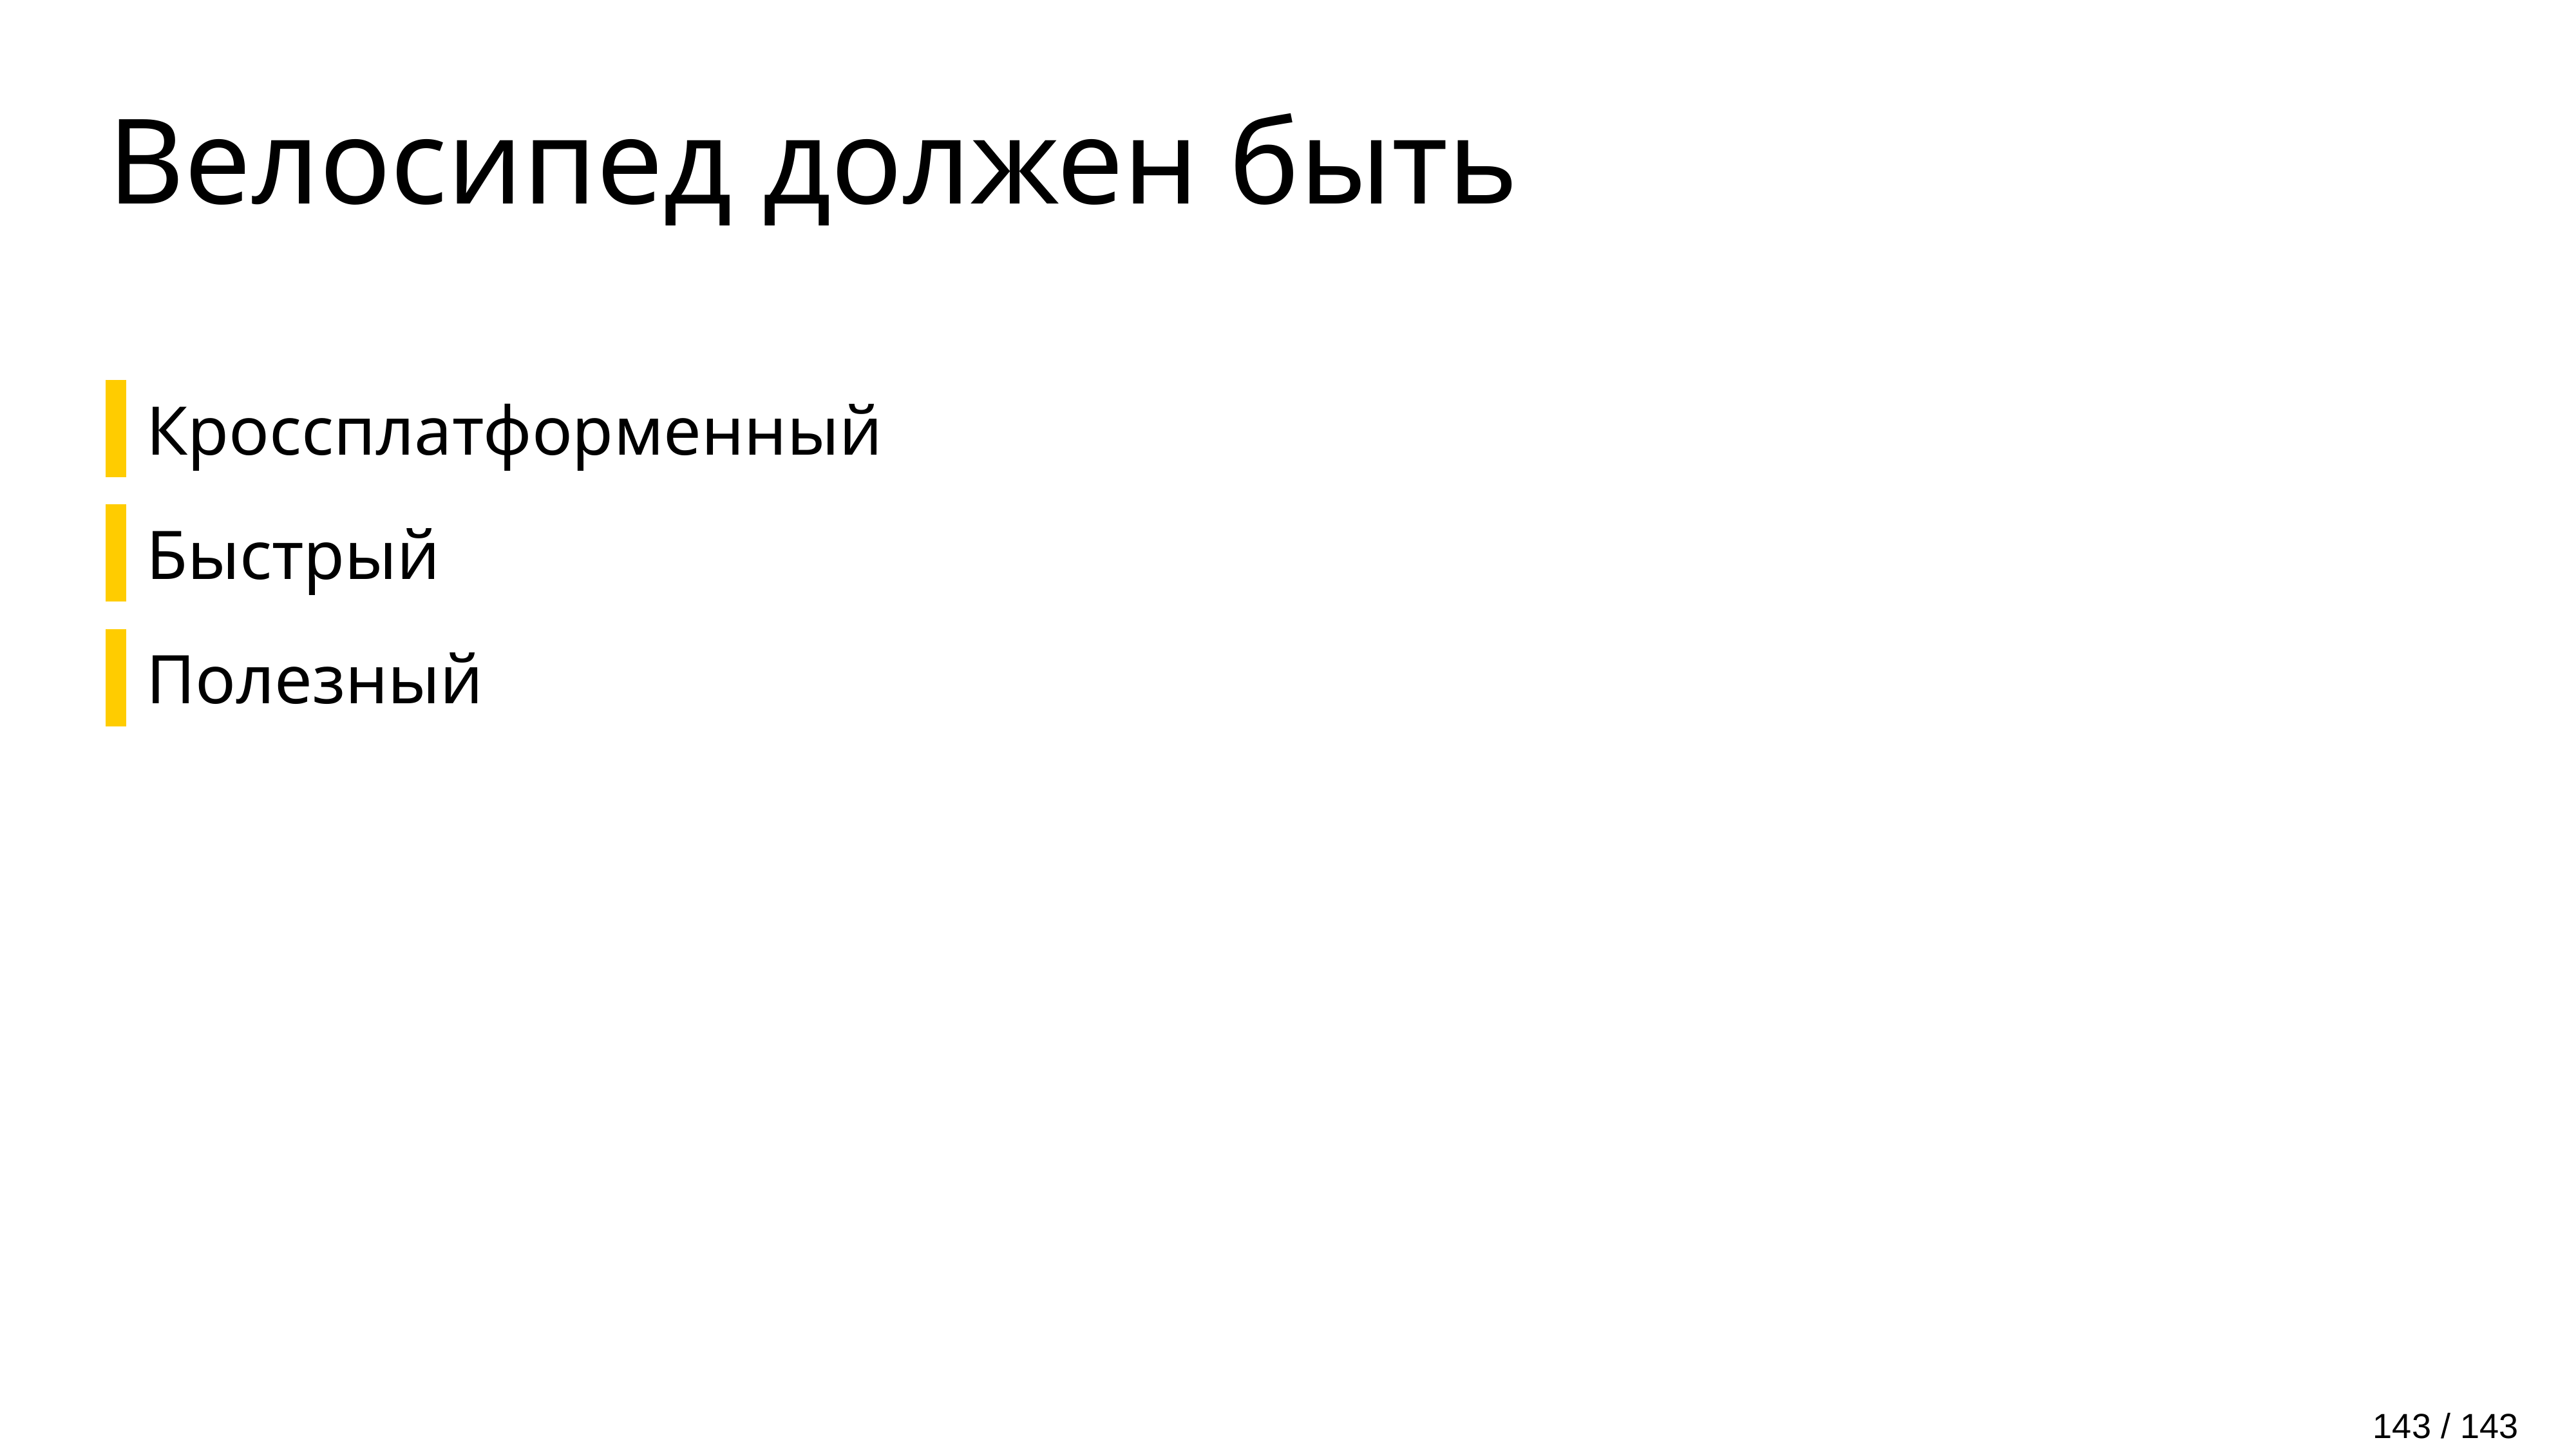

# Велосипед должен быть
 Кроссплатформенный
 Быстрый
 Полезный
143 / 143